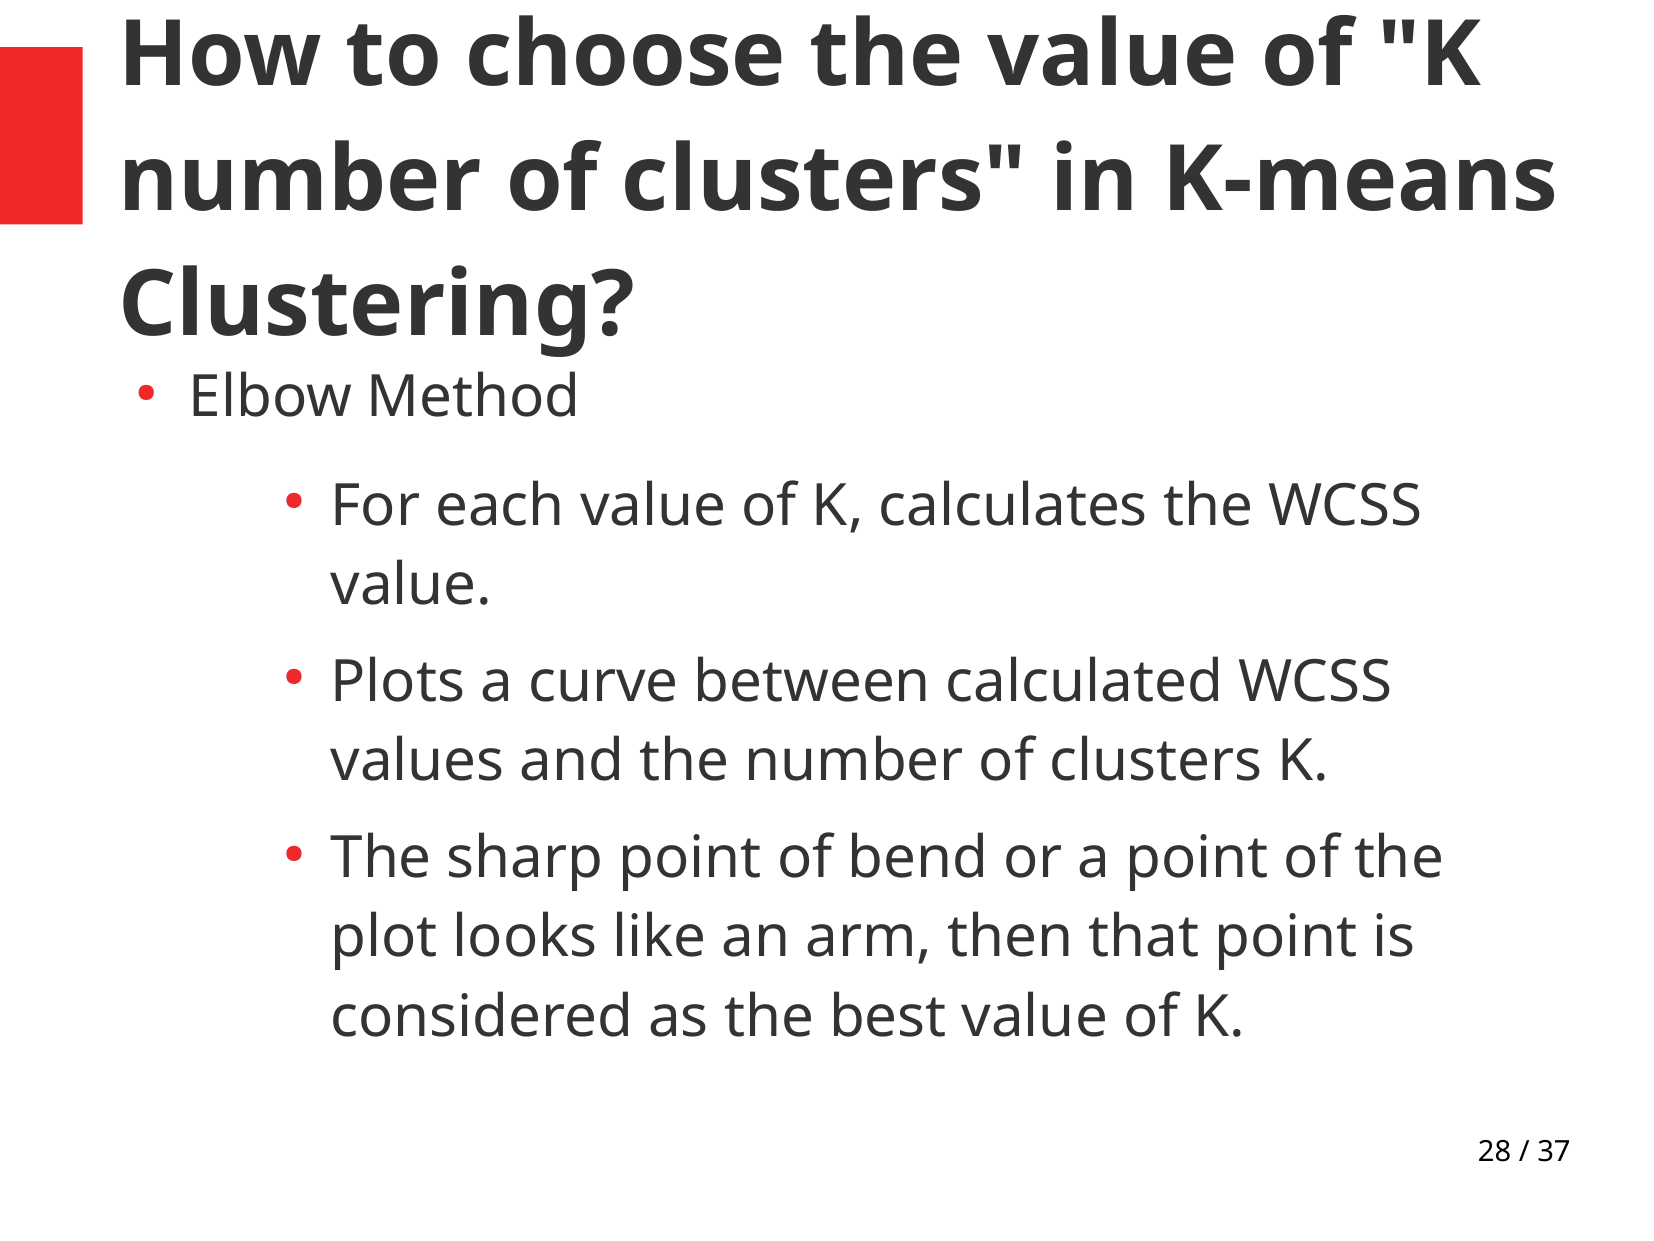

# How to choose the value of "K number of clusters" in K-means Clustering?
Elbow Method
For each value of K, calculates the WCSS value.
Plots a curve between calculated WCSS values and the number of clusters K.
The sharp point of bend or a point of the plot looks like an arm, then that point is considered as the best value of K.
28